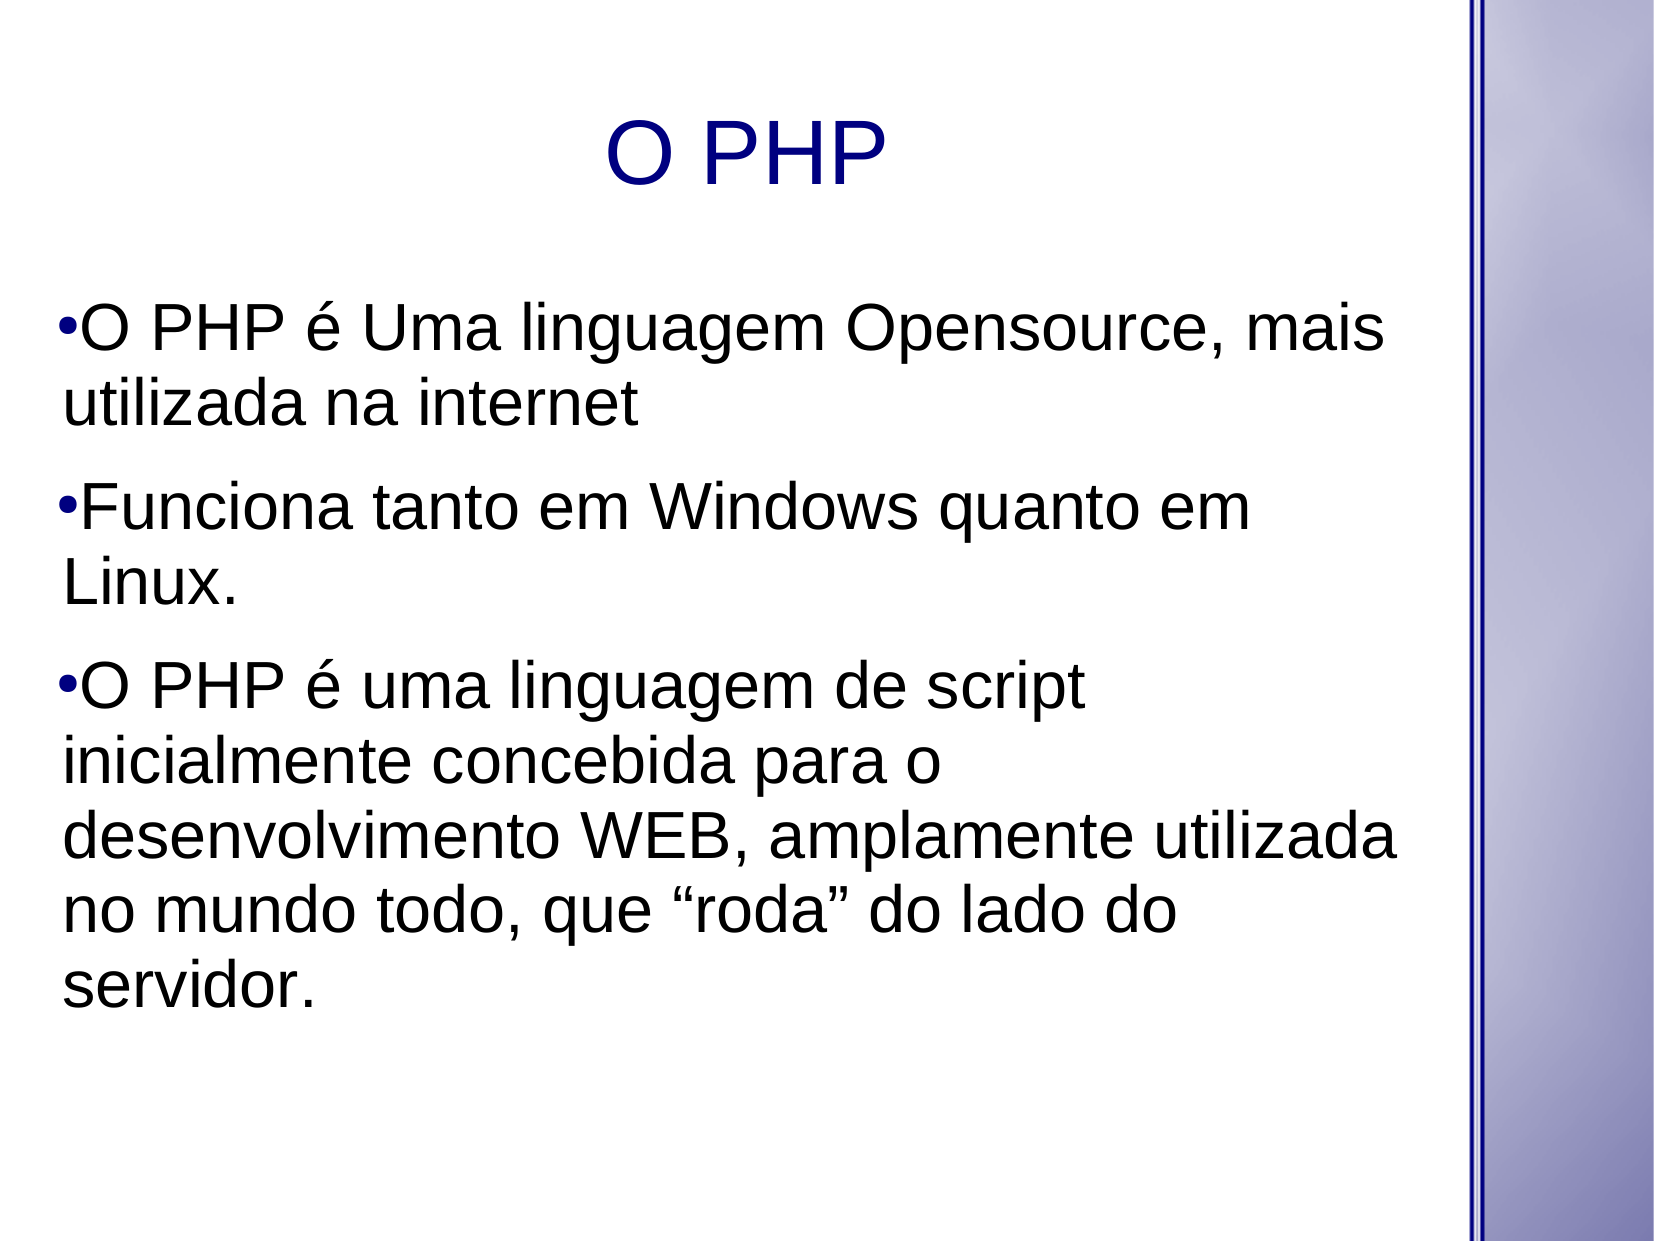

# O PHP
O PHP é Uma linguagem Opensource, mais utilizada na internet
Funciona tanto em Windows quanto em Linux.
O PHP é uma linguagem de script inicialmente concebida para o desenvolvimento WEB, amplamente utilizada no mundo todo, que “roda” do lado do servidor.